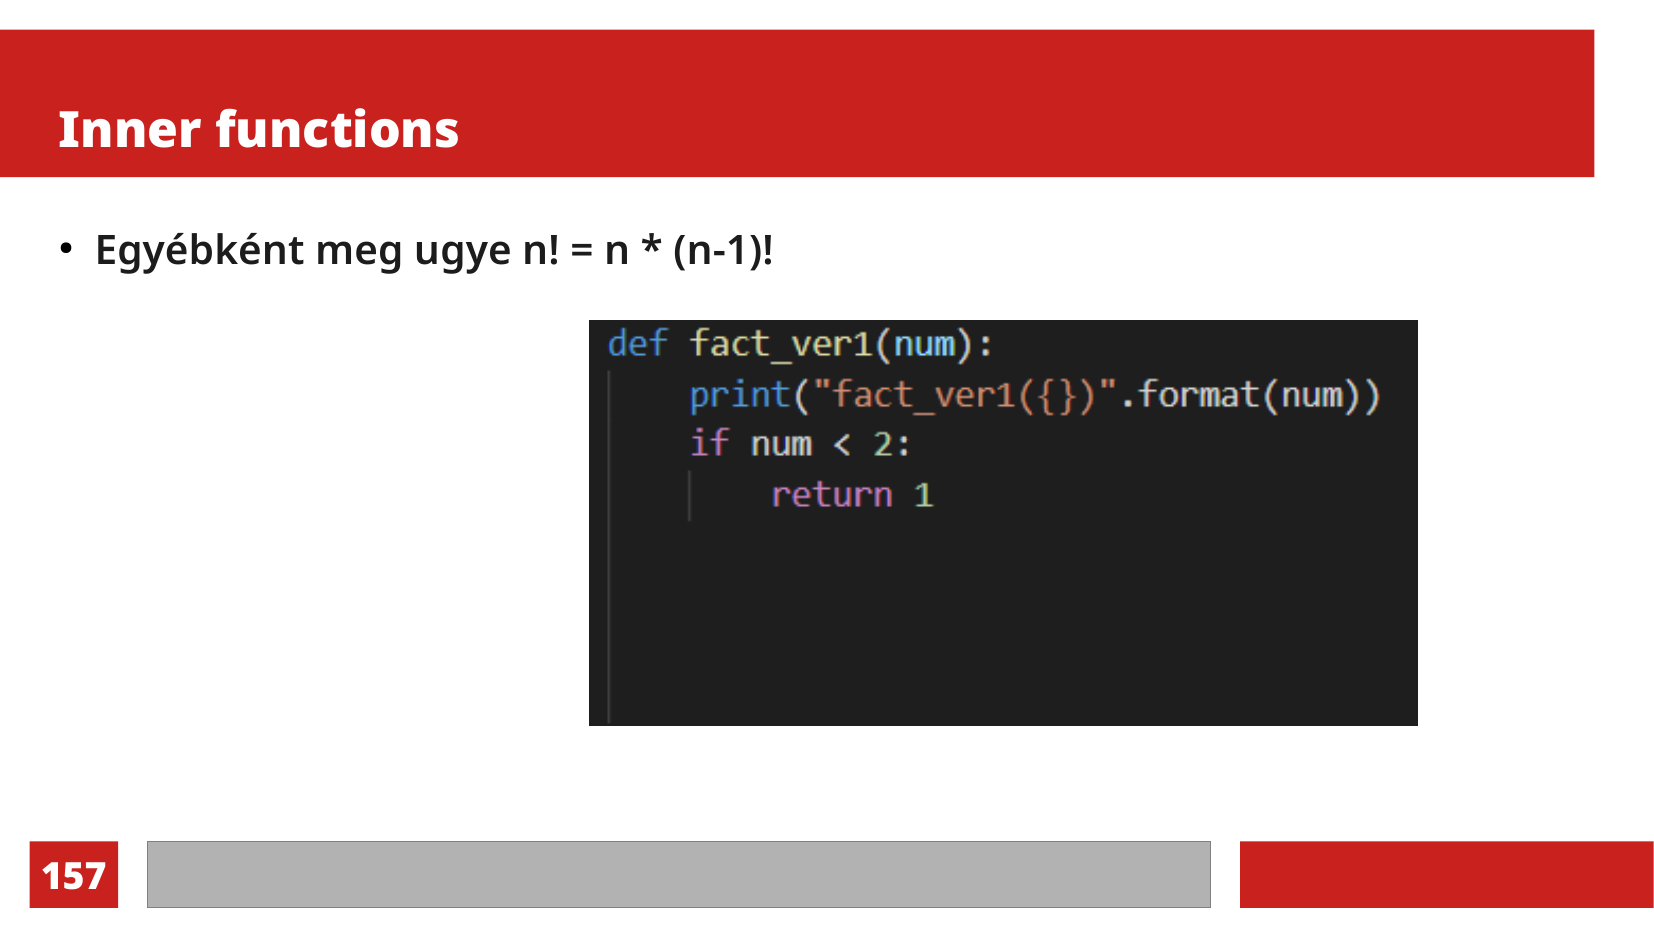

# Inner functions
Egyébként meg ugye n! = n * (n-1)!
157